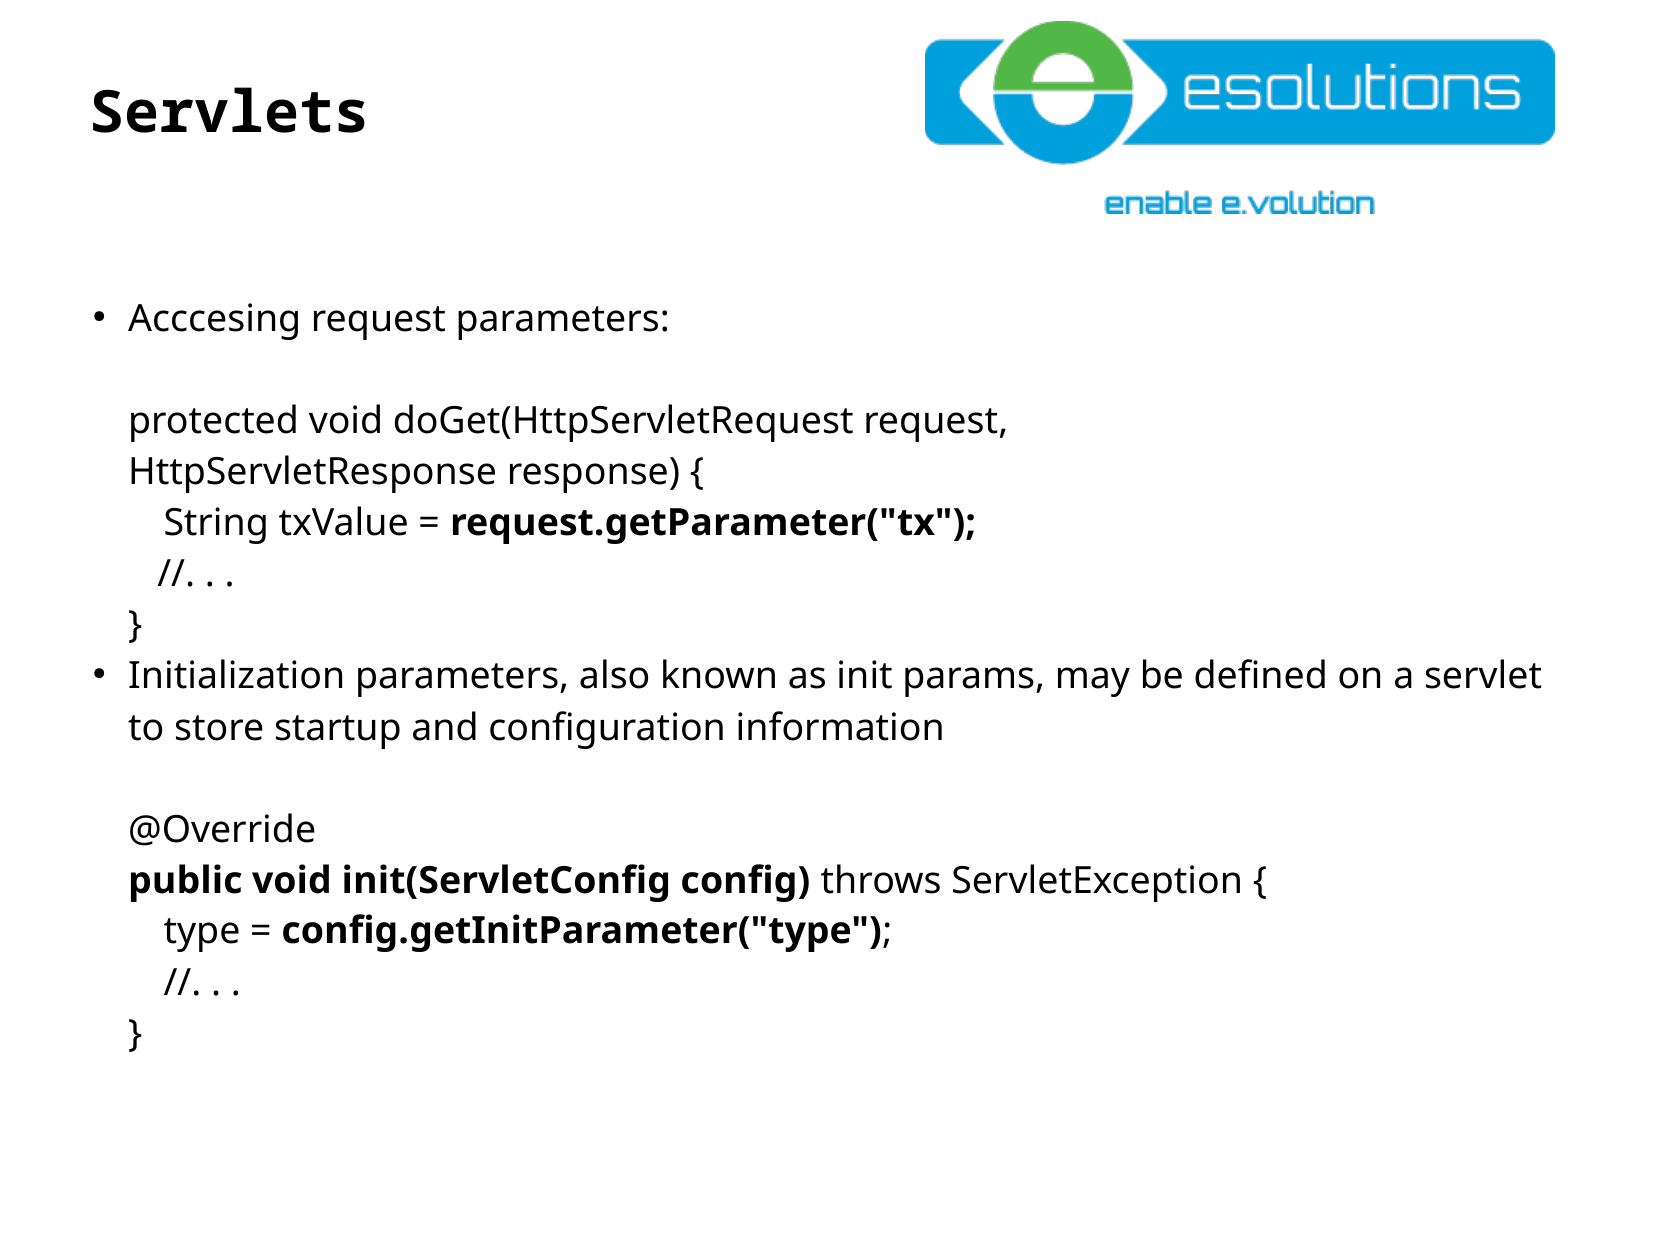

#
Servlets
Acccesing request parameters:
protected void doGet(HttpServletRequest request,
HttpServletResponse response) {
String txValue = request.getParameter("tx");
 //. . .
}
Initialization parameters, also known as init params, may be defined on a servlet to store startup and configuration information
@Override
public void init(ServletConfig config) throws ServletException {
type = config.getInitParameter("type");
//. . .
}